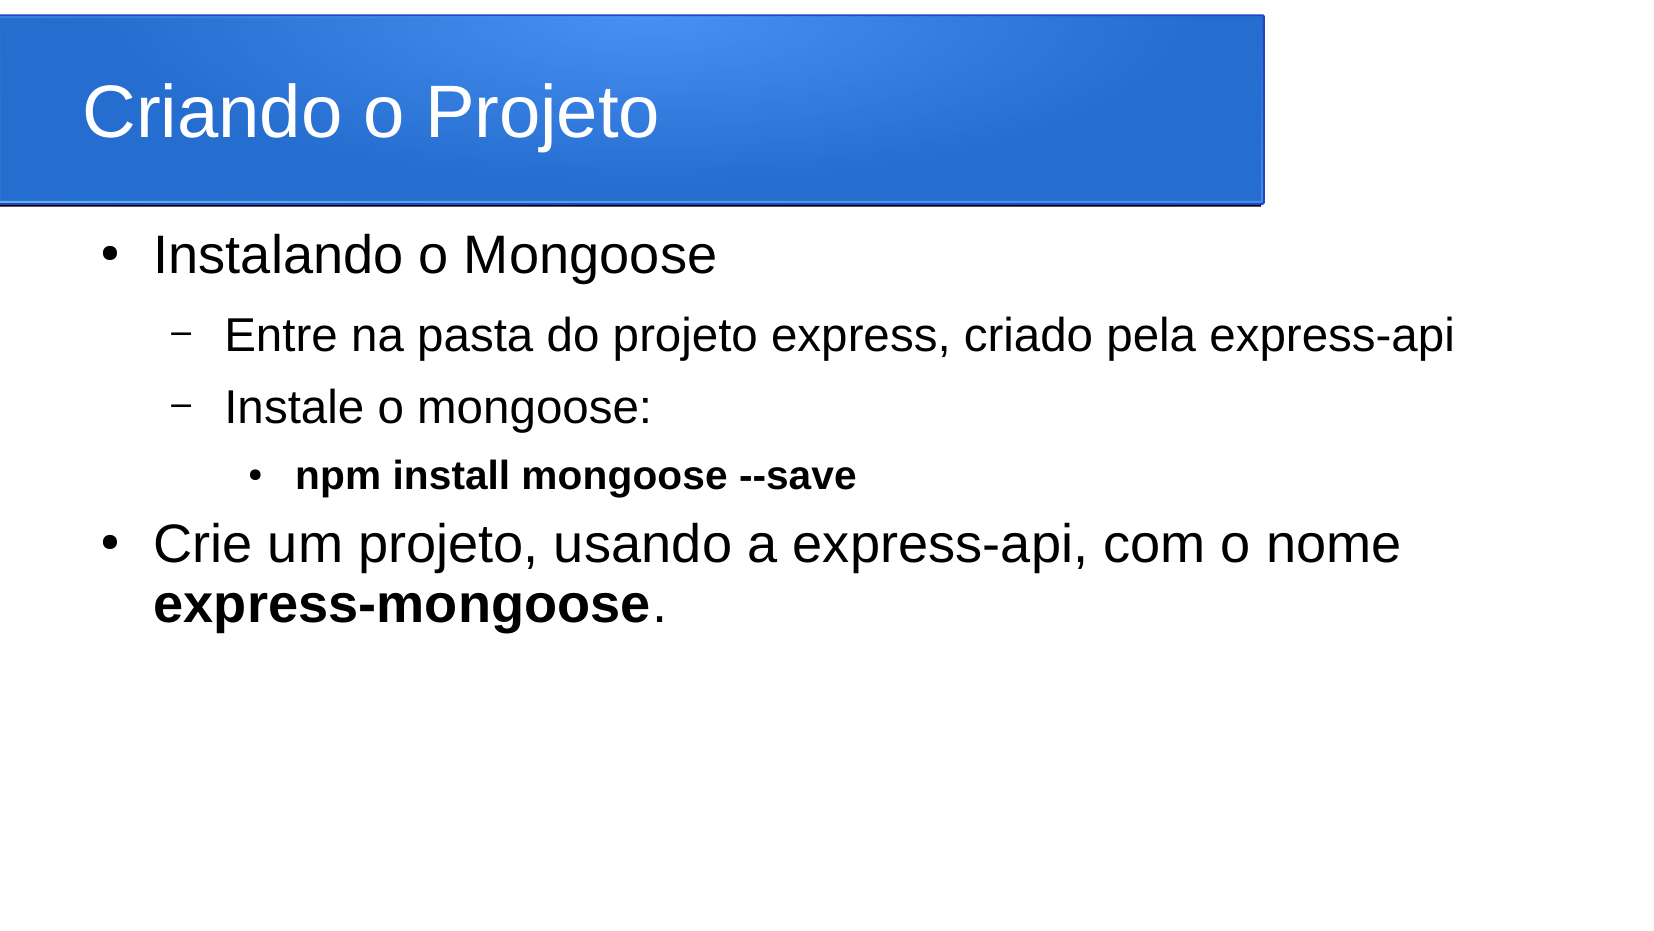

# Criando o Projeto
Instalando o Mongoose
Entre na pasta do projeto express, criado pela express-api
Instale o mongoose:
npm install mongoose --save
Crie um projeto, usando a express-api, com o nome express-mongoose.